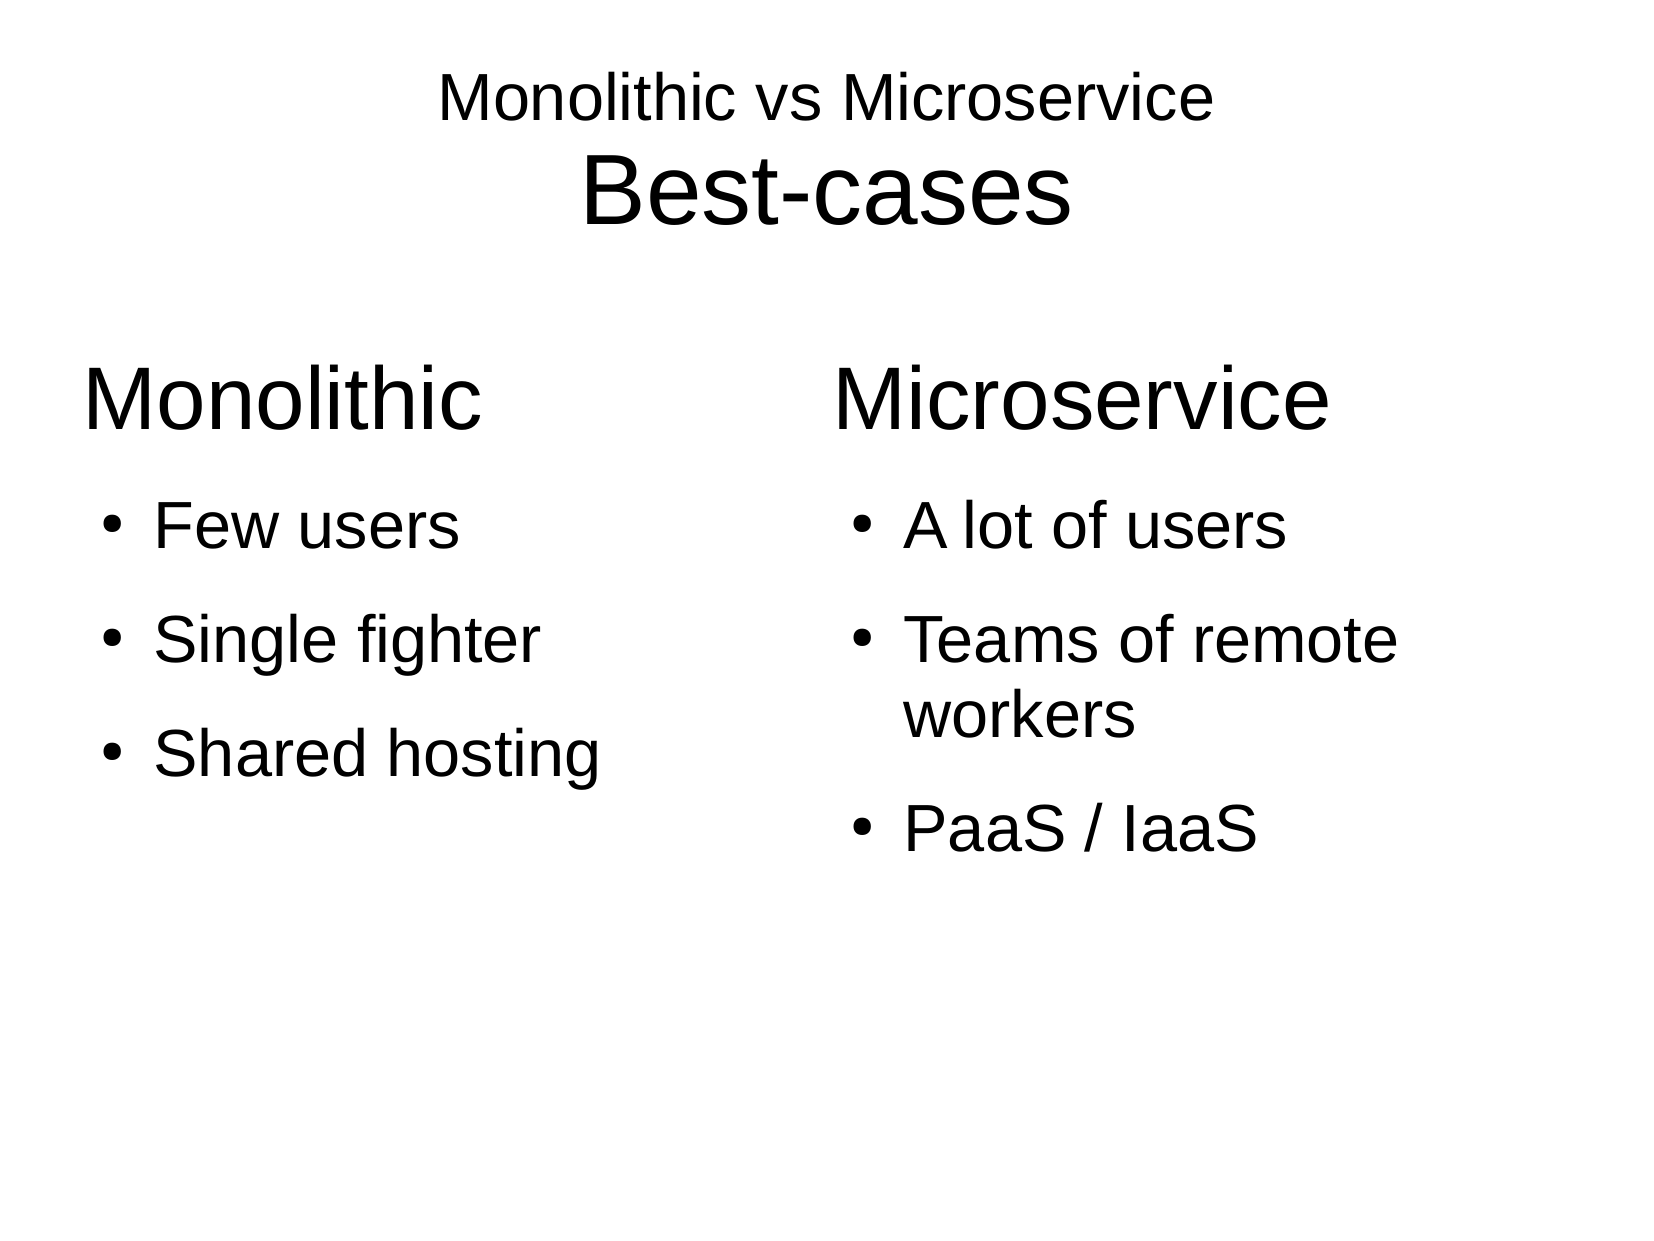

# Monolithic vs Microservice Best-cases
Monolithic
Few users
Single fighter
Shared hosting
Microservice
A lot of users
Teams of remote workers
PaaS / IaaS